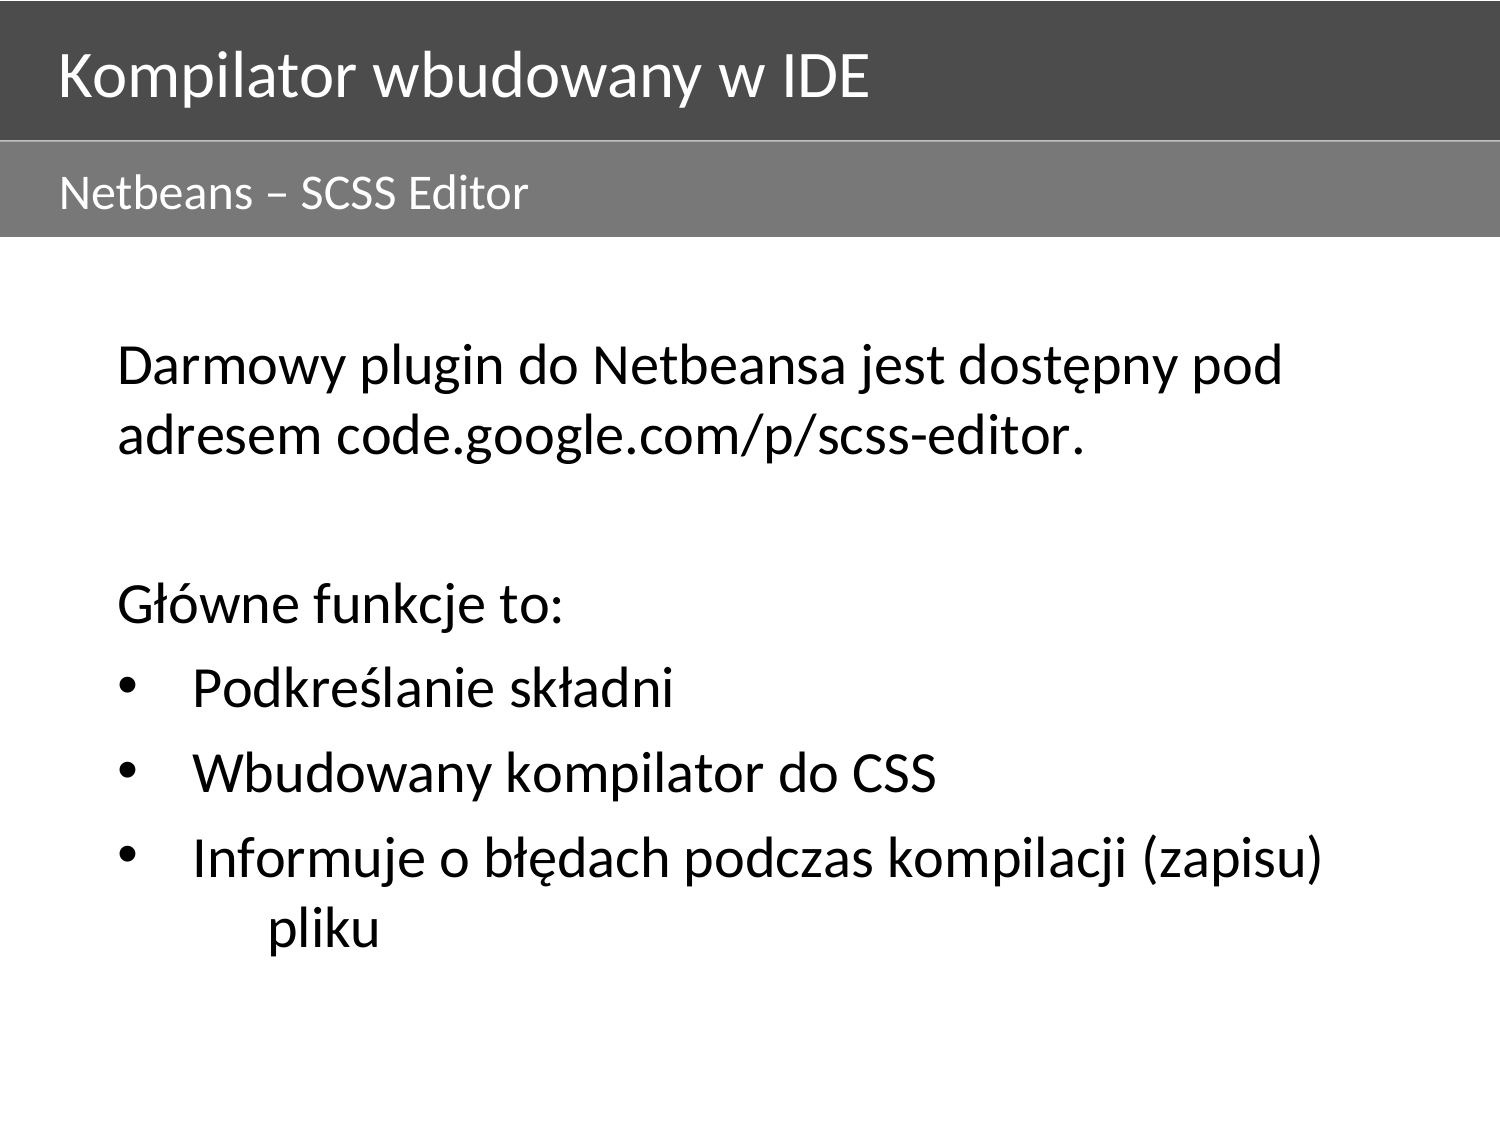

Kompilator wbudowany w IDE
Netbeans – SCSS Editor
# Darmowy plugin do Netbeansa jest dostępny pod adresem code.google.com/p/scss-editor.
Główne funkcje to:
Podkreślanie składni
Wbudowany kompilator do CSS
Informuje o błędach podczas kompilacji (zapisu) pliku